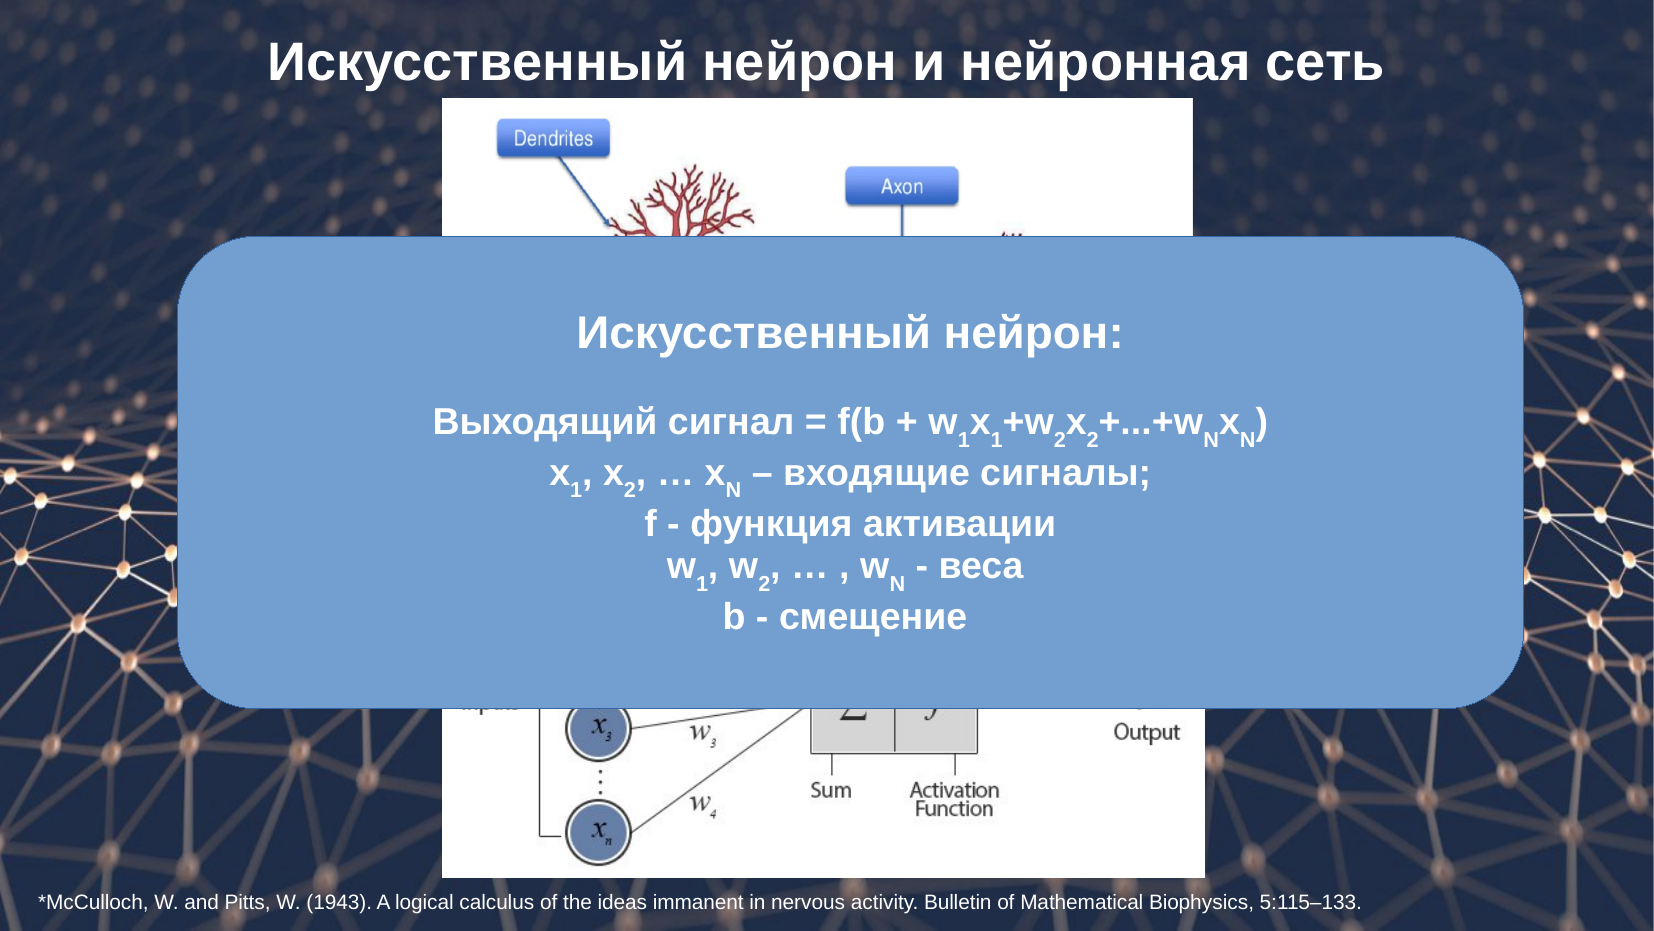

Искусственный нейрон и нейронная сеть
Искусственный нейрон:
Выходящий сигнал = f(b + w1x1+w2x2+...+wNxN)
x1, x2, … xN – входящие сигналы;
f - функция активации
w1, w2, … , wN - веса
b - смещение
Искусственная нейронная сеть*
*McCulloch, W. and Pitts, W. (1943). A logical calculus of the ideas immanent in nervous activity. Bulletin of Mathematical Biophysics, 5:115–133.